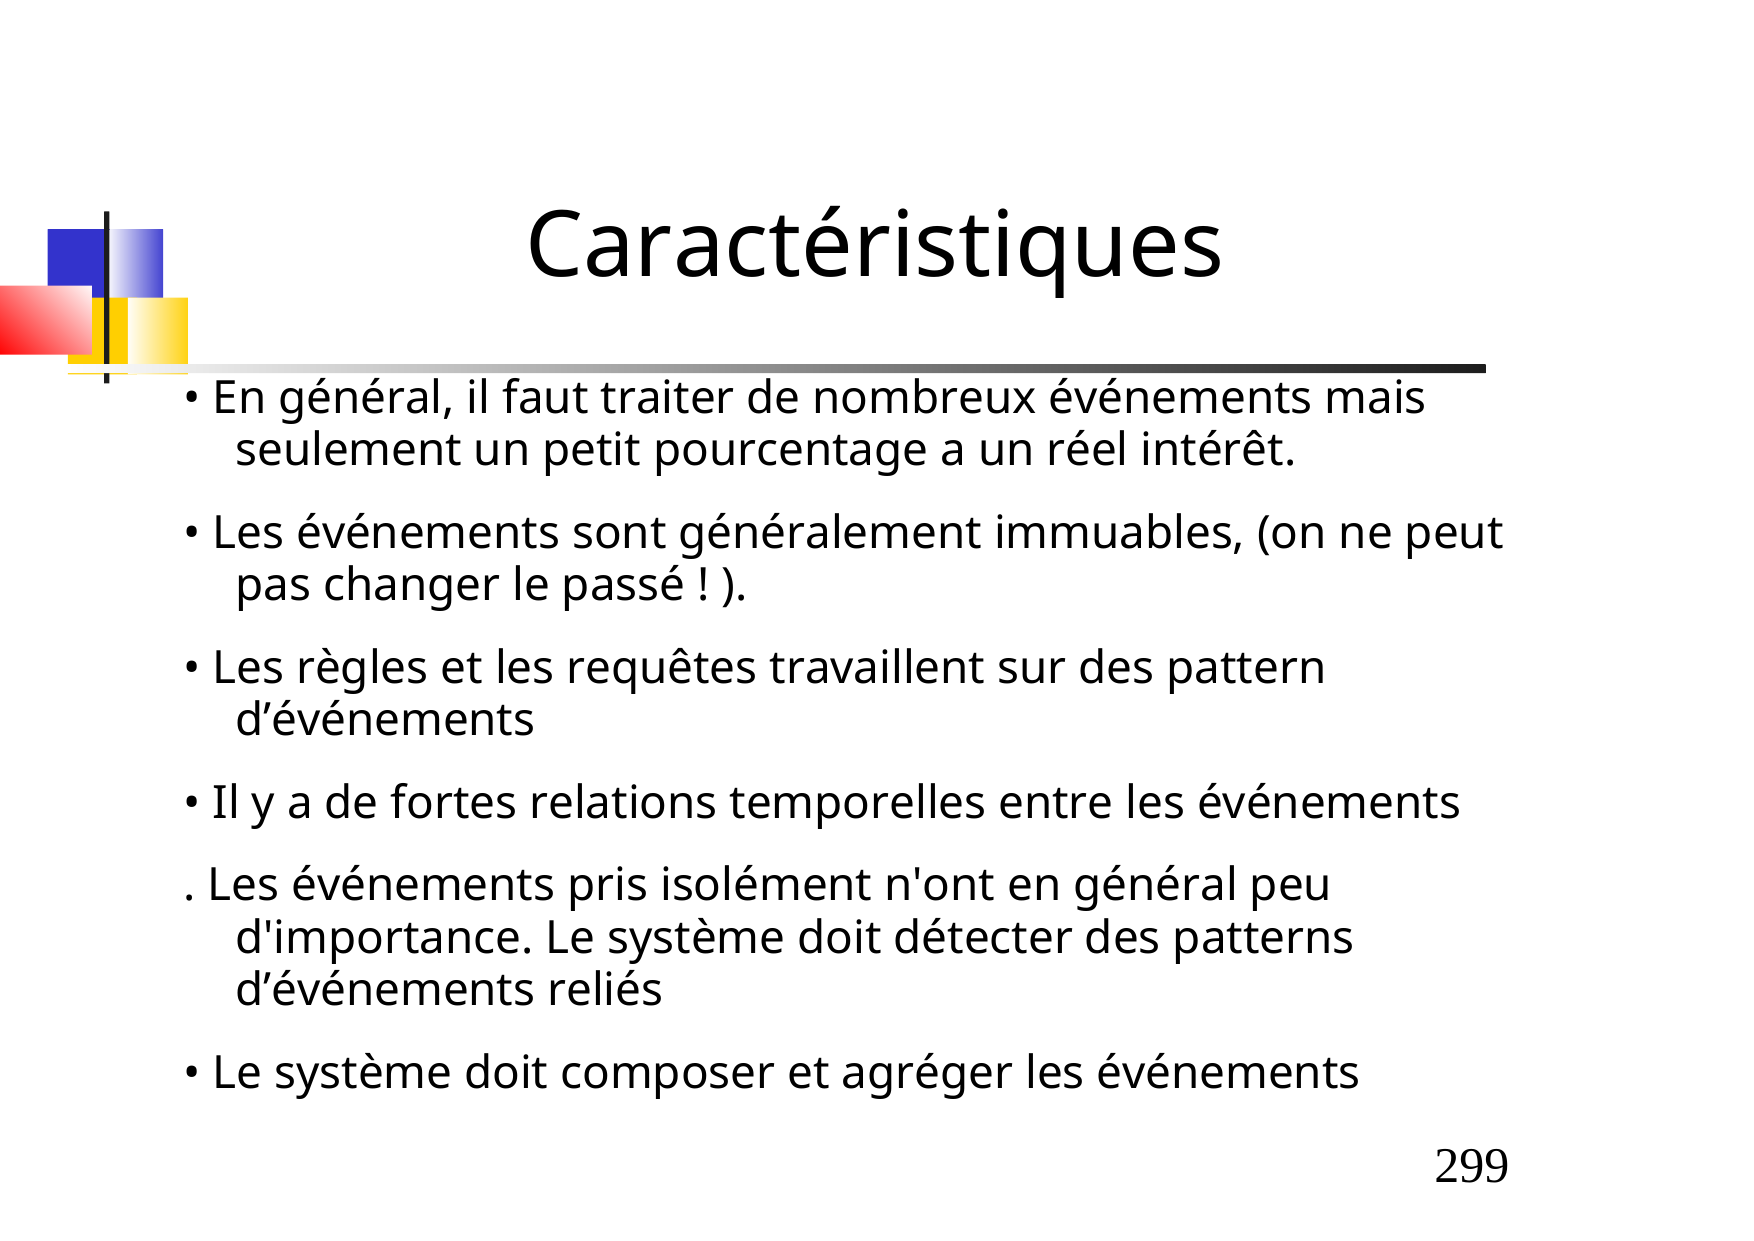

# Caractéristiques
• En général, il faut traiter de nombreux événements mais seulement un petit pourcentage a un réel intérêt.
• Les événements sont généralement immuables, (on ne peut pas changer le passé ! ).
• Les règles et les requêtes travaillent sur des pattern d’événements
• Il y a de fortes relations temporelles entre les événements
. Les événements pris isolément n'ont en général peu d'importance. Le système doit détecter des patterns d’événements reliés
• Le système doit composer et agréger les événements